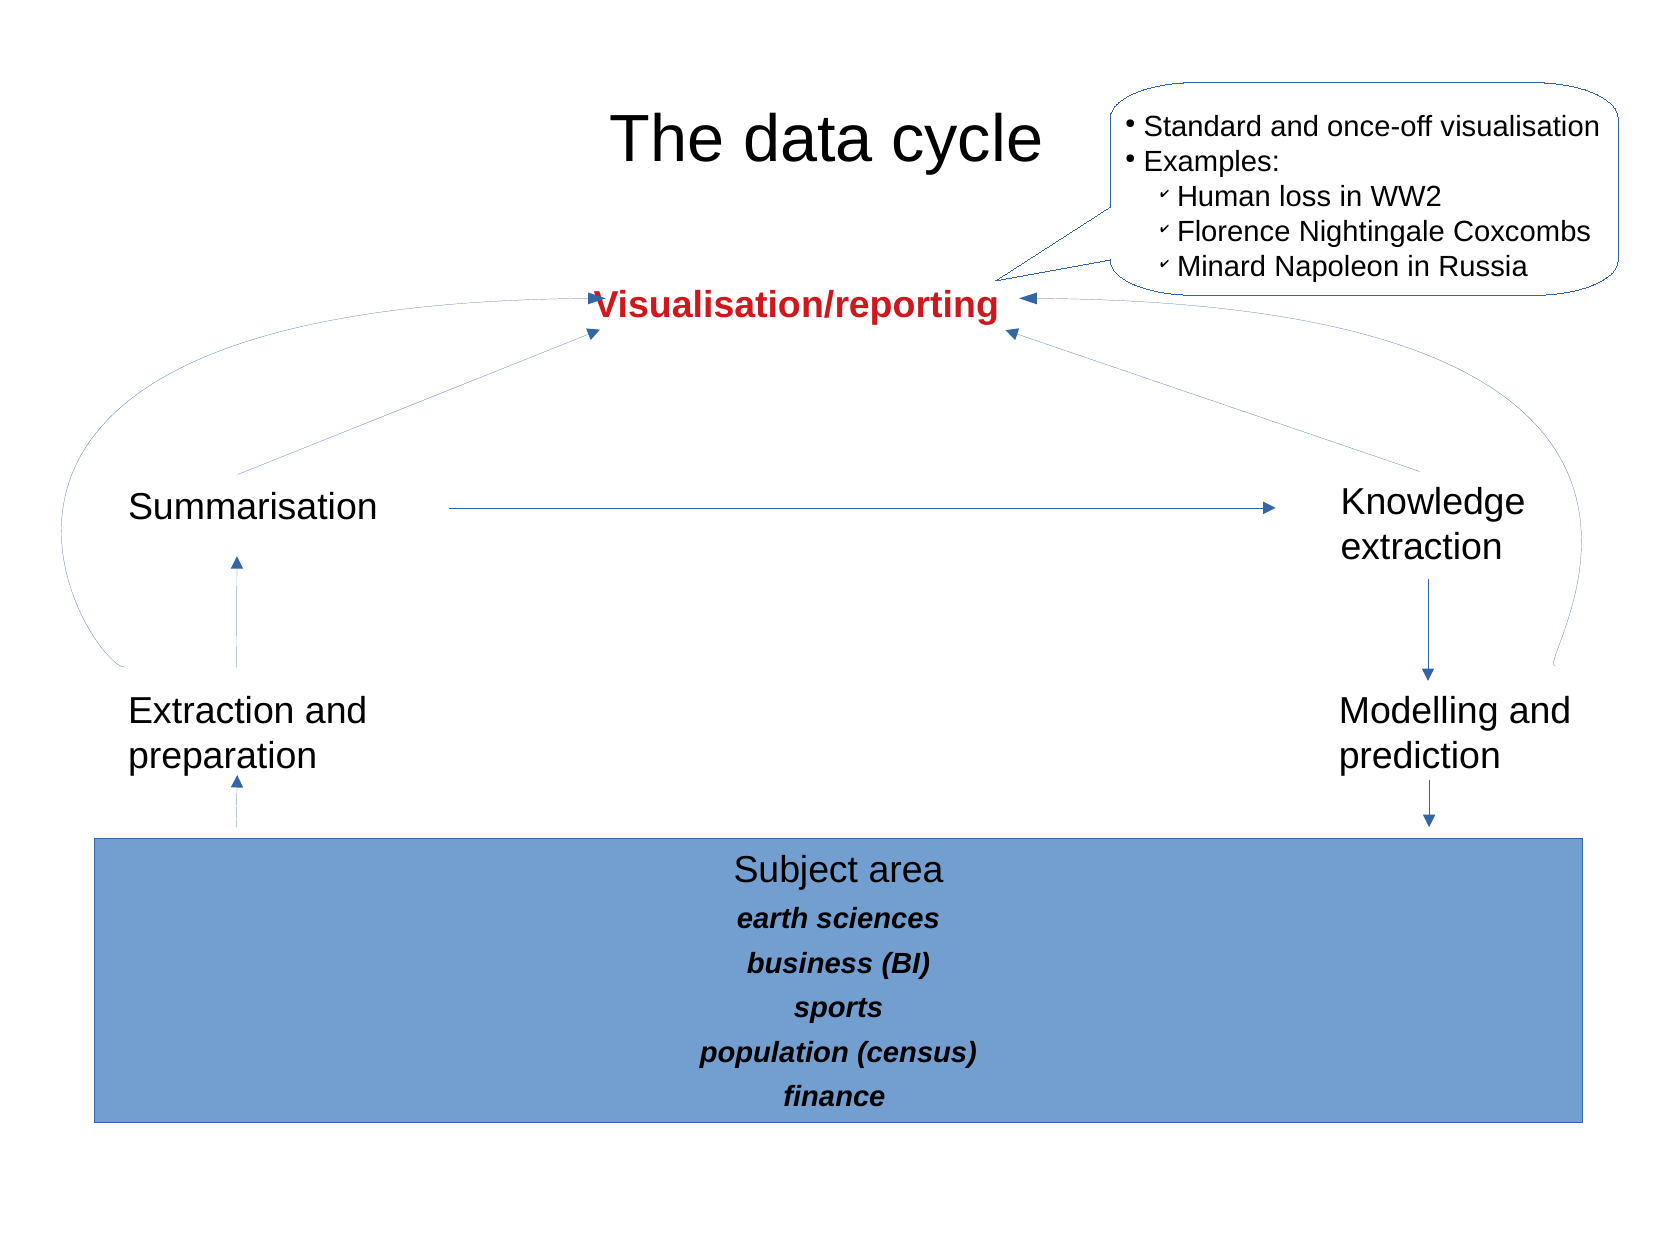

Standard and once-off visualisation
 Examples:
 Human loss in WW2
 Florence Nightingale Coxcombs
 Minard Napoleon in Russia
The data cycle
Visualisation/reporting
Knowledge extraction
Summarisation
Extraction and preparation
Modelling and prediction
Subject area
earth sciences
business (BI)
sports
population (census)
finance